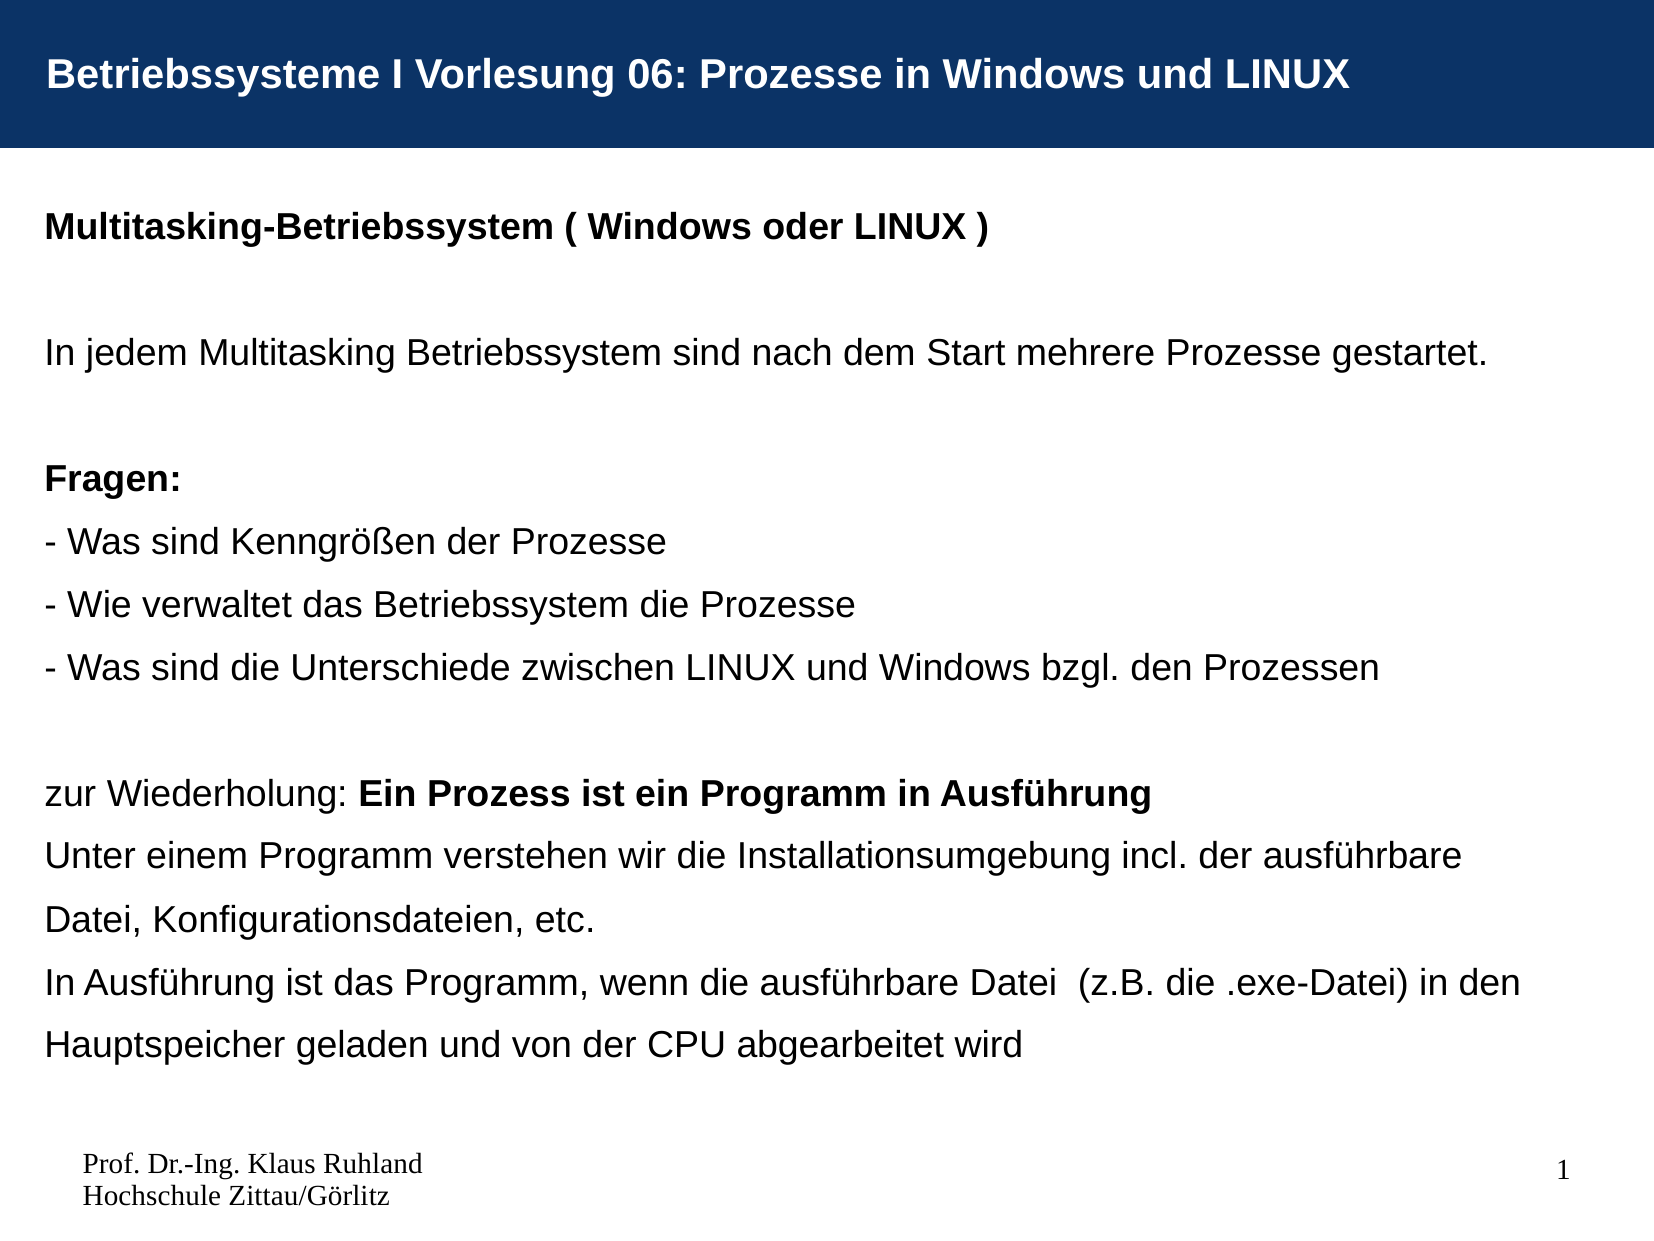

Multitasking-Betriebssystem ( Windows oder LINUX )
In jedem Multitasking Betriebssystem sind nach dem Start mehrere Prozesse gestartet.
Fragen:
- Was sind Kenngrößen der Prozesse
- Wie verwaltet das Betriebssystem die Prozesse
- Was sind die Unterschiede zwischen LINUX und Windows bzgl. den Prozessen
zur Wiederholung: Ein Prozess ist ein Programm in Ausführung
Unter einem Programm verstehen wir die Installationsumgebung incl. der ausführbare Datei, Konfigurationsdateien, etc.
In Ausführung ist das Programm, wenn die ausführbare Datei (z.B. die .exe-Datei) in den Hauptspeicher geladen und von der CPU abgearbeitet wird
1